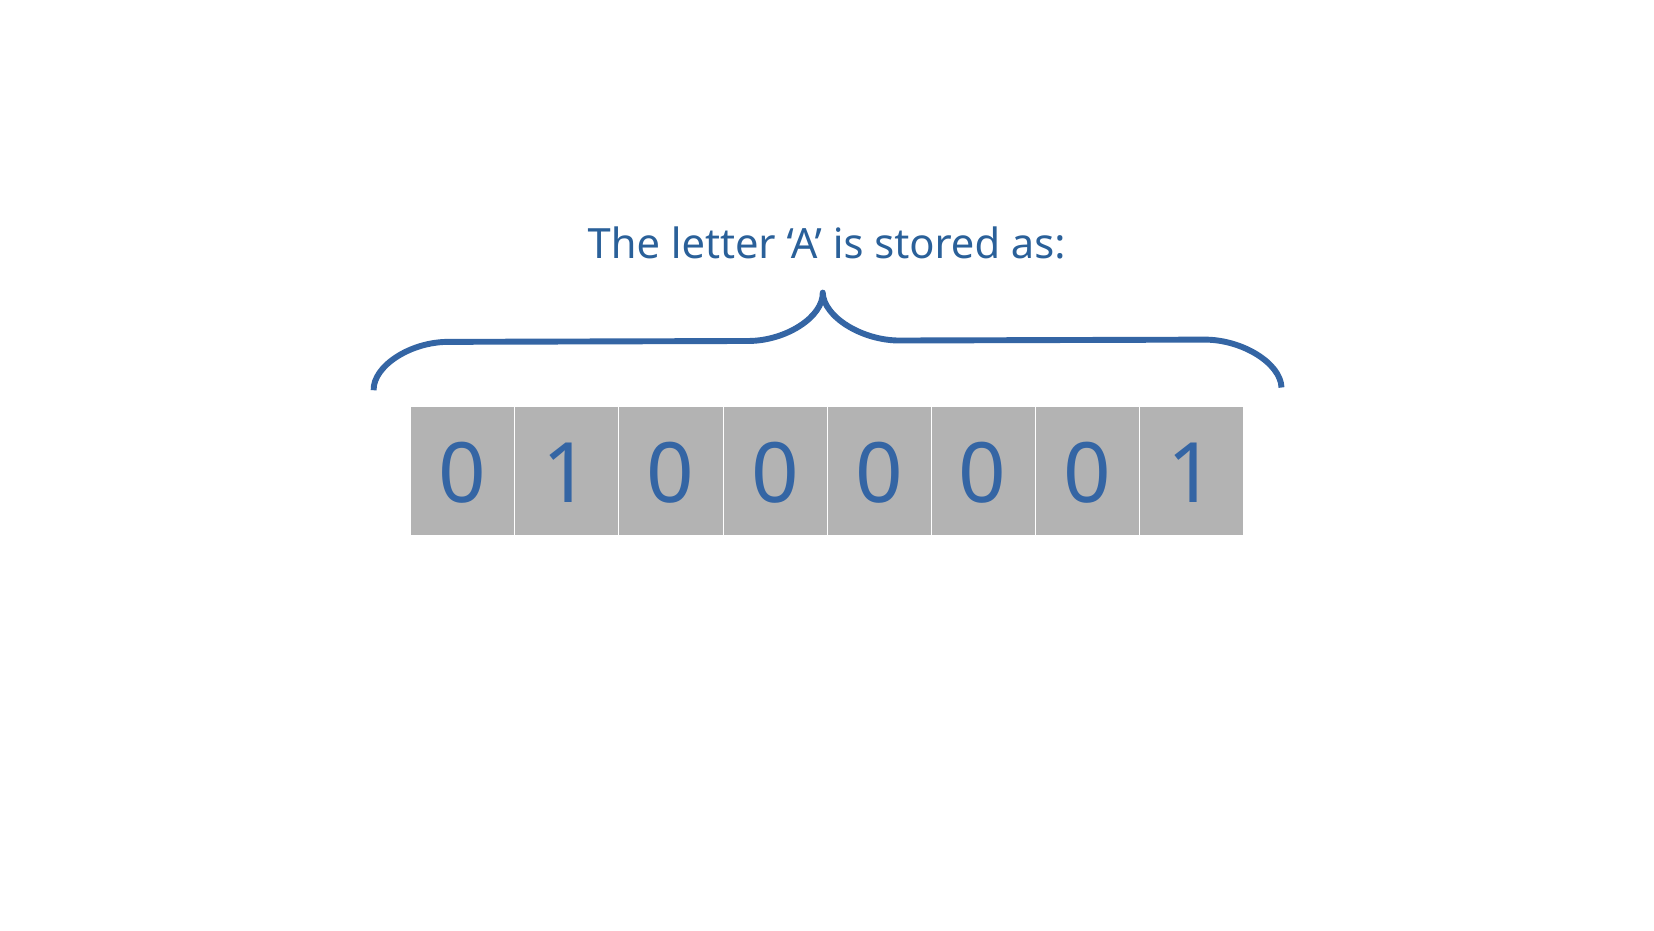

The letter ‘A’ is stored as:
| 0 | 1 | 0 | 0 | 0 | 0 | 0 | 1 |
| --- | --- | --- | --- | --- | --- | --- | --- |